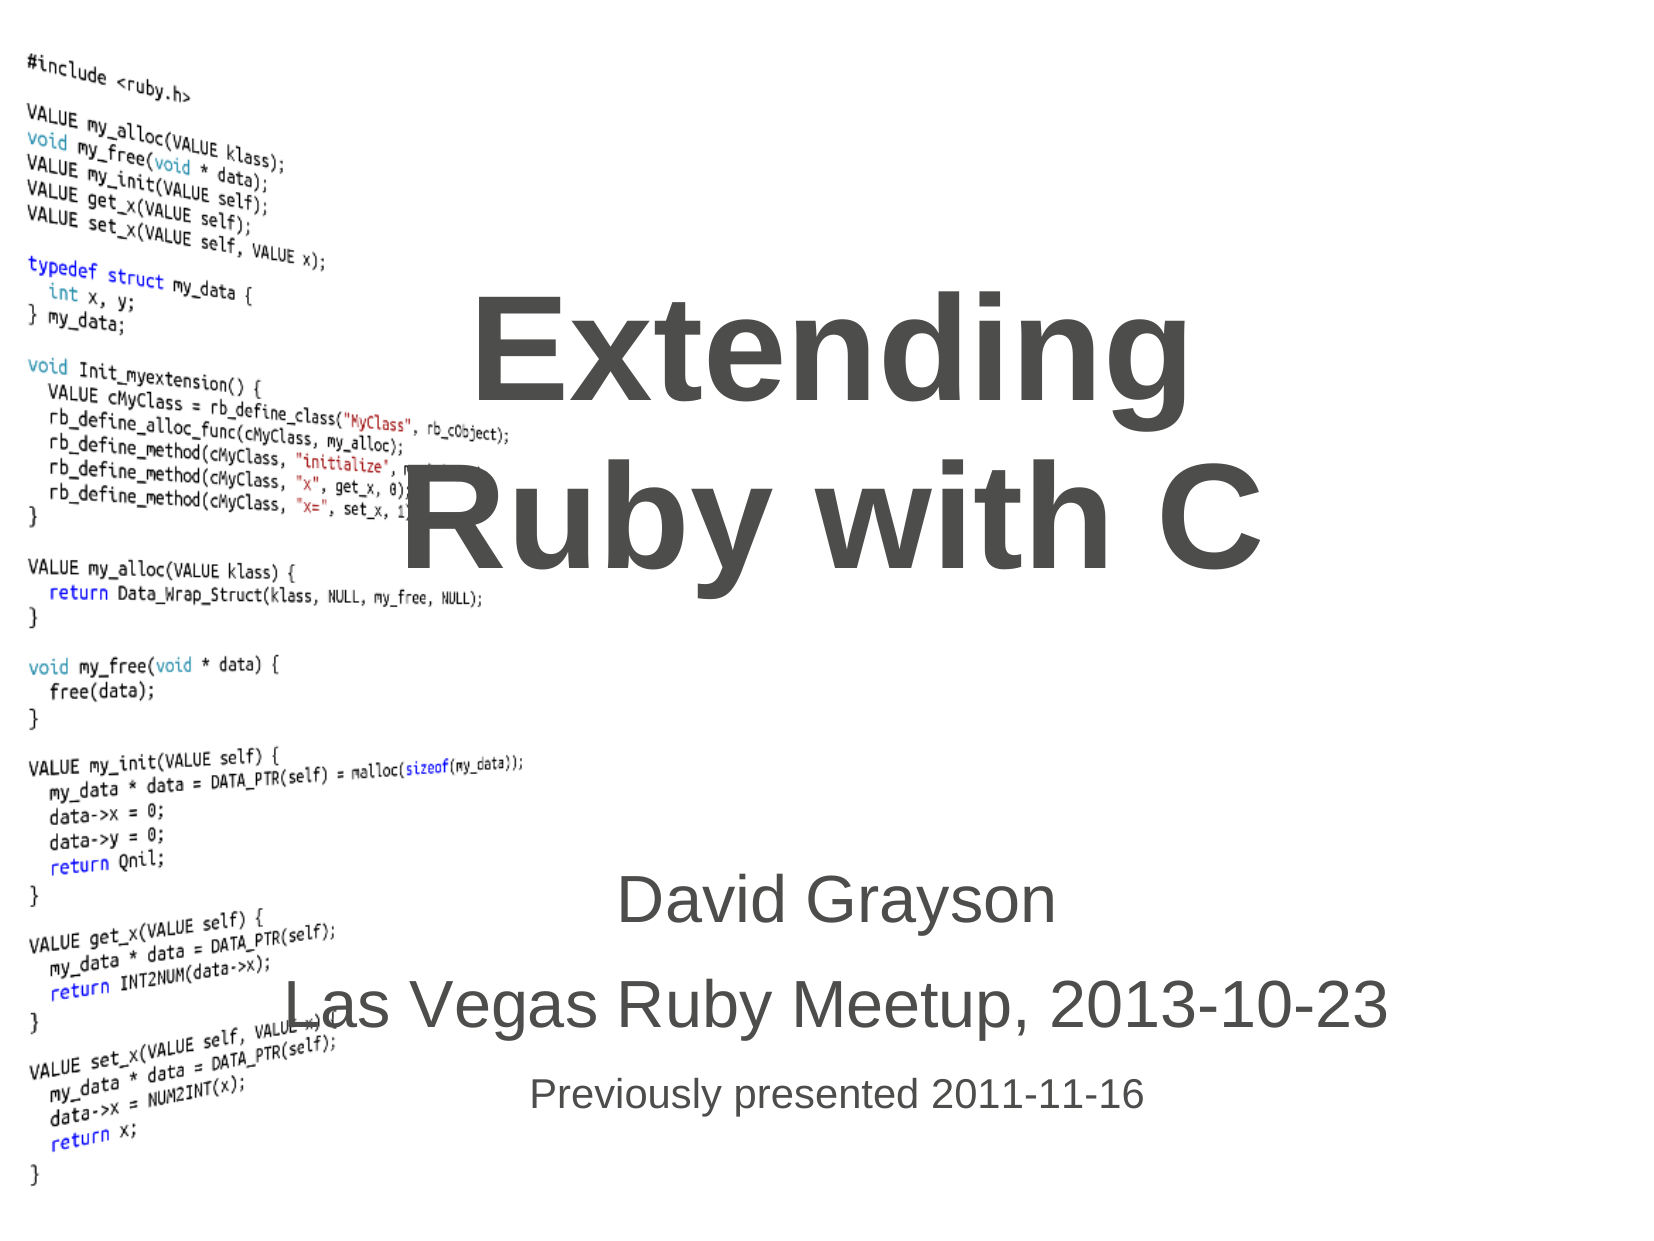

# Extending Ruby with C
David Grayson
Las Vegas Ruby Meetup, 2013-10-23
Previously presented 2011-11-16